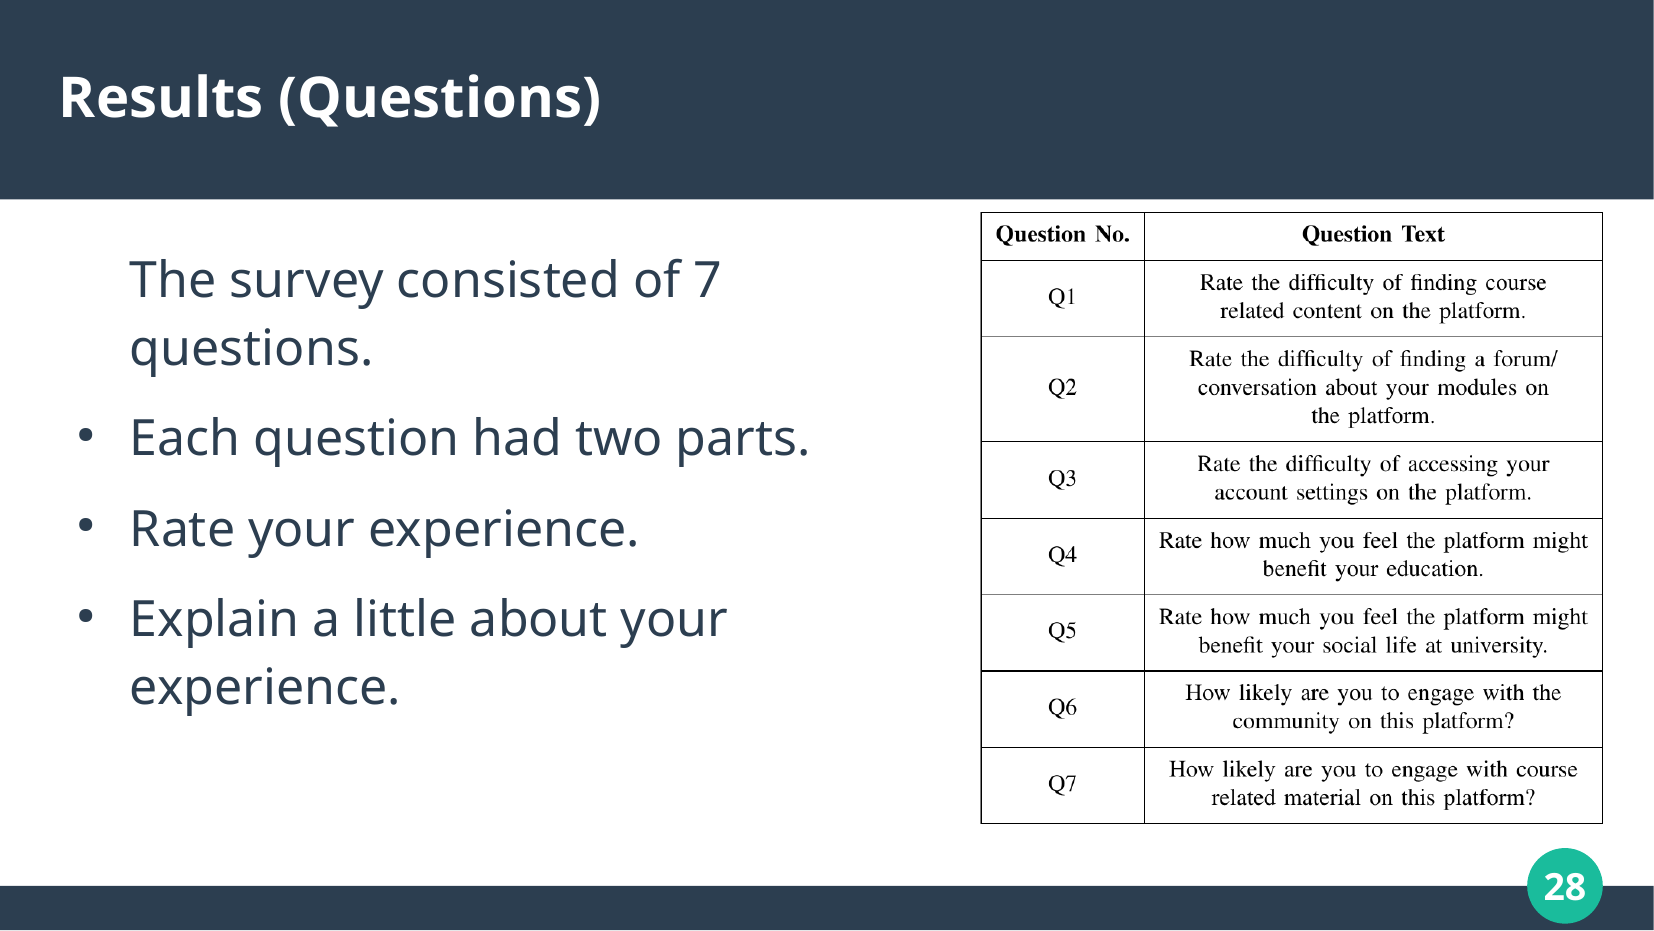

# Results (Questions)
The survey consisted of 7 questions.
Each question had two parts.
Rate your experience.
Explain a little about your experience.